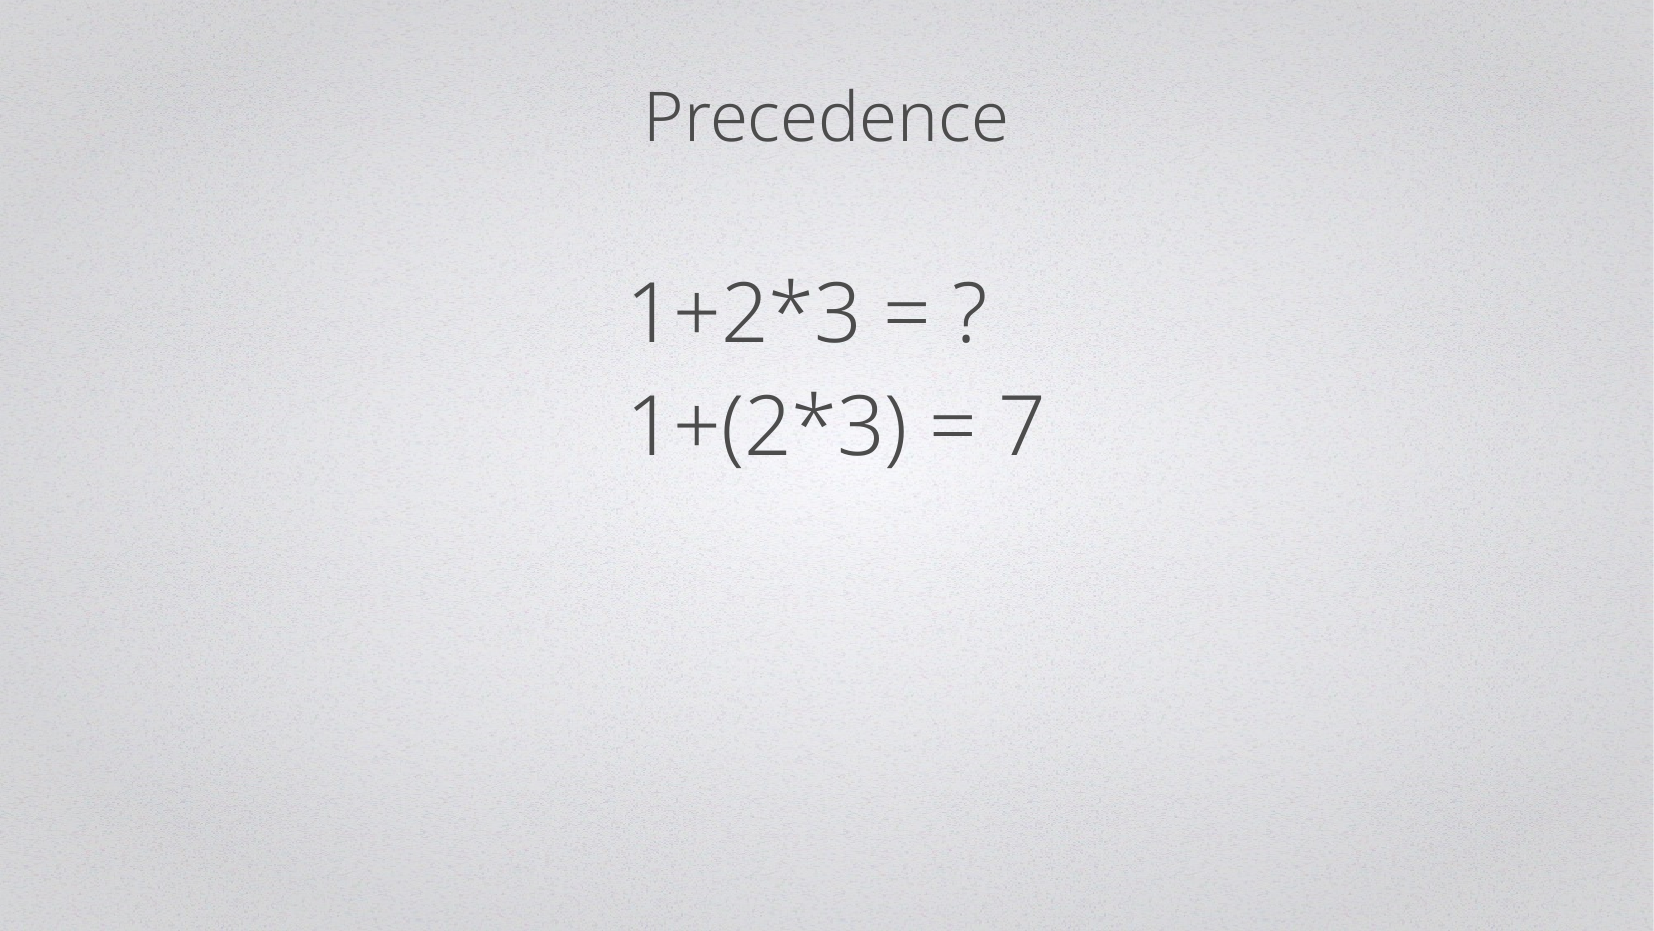

# Precedence
1+2*3 = ?
1+(2*3) = 7